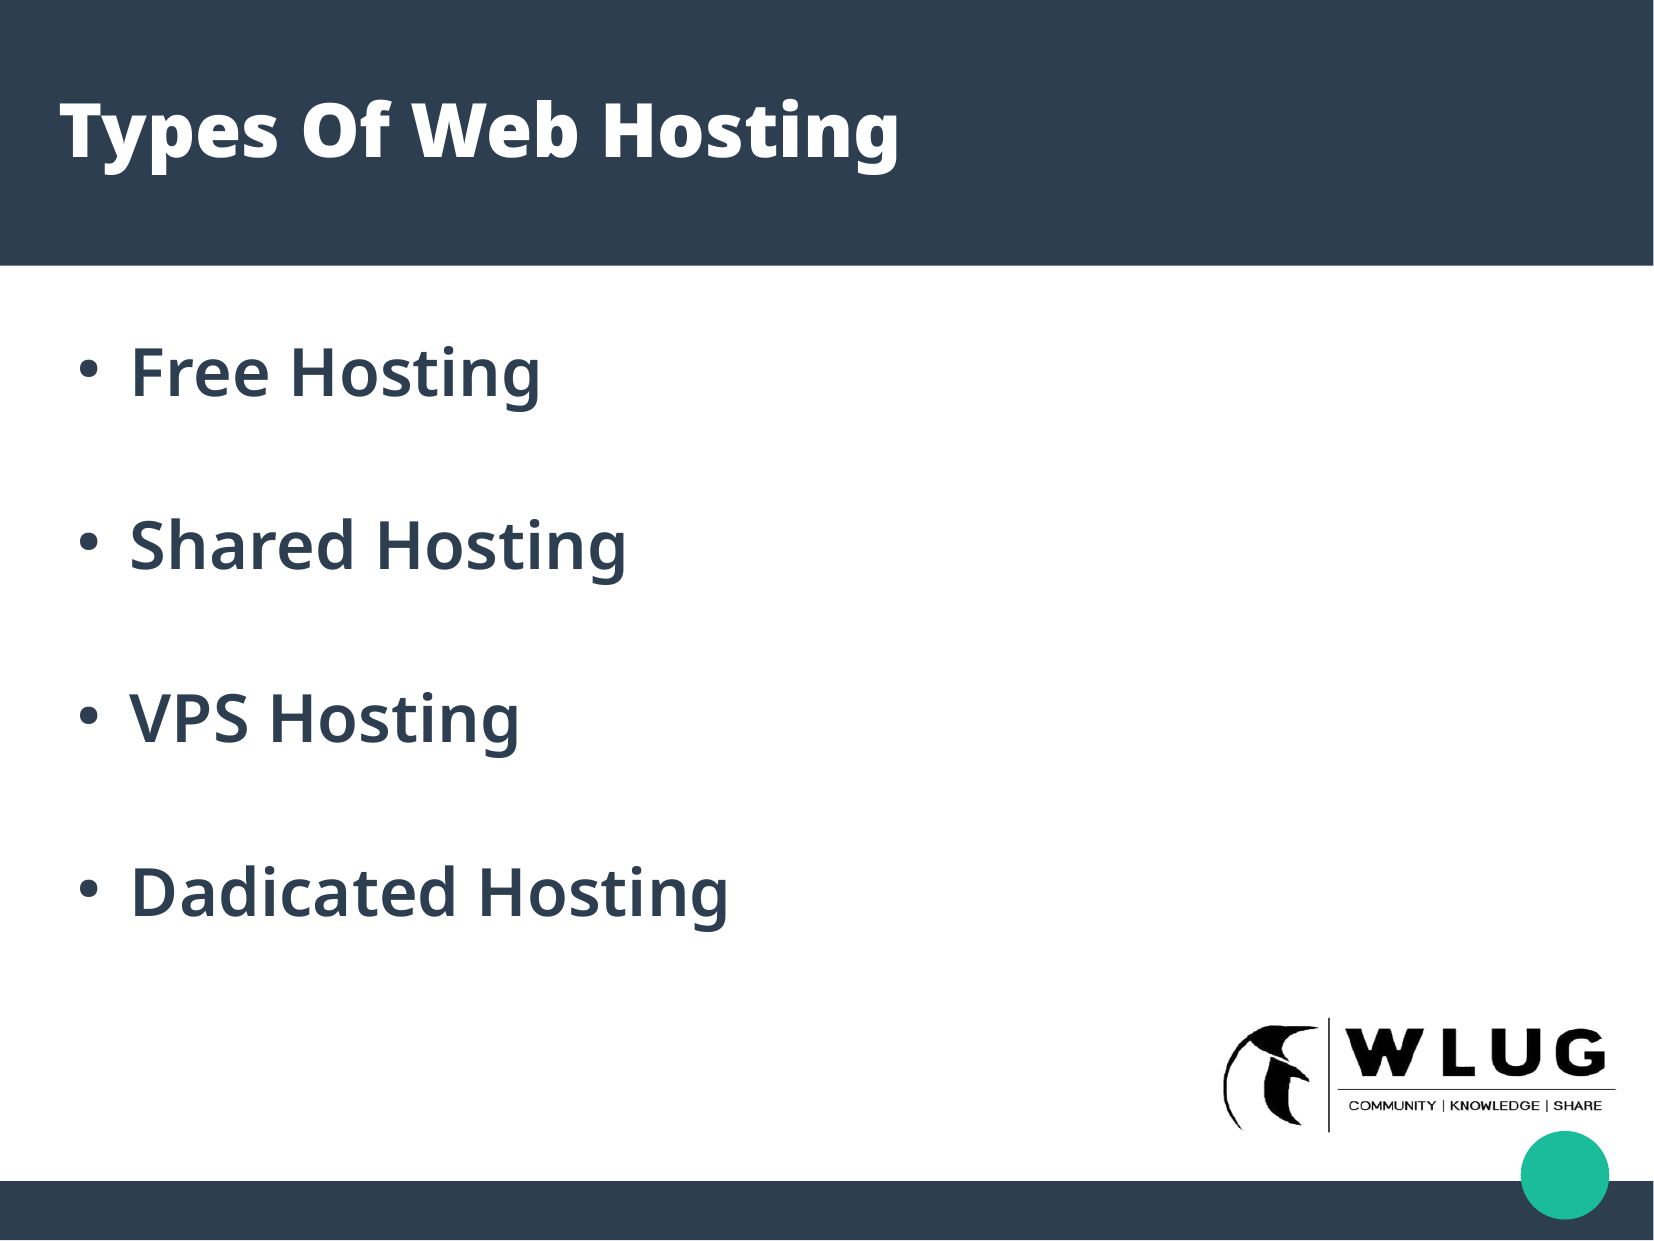

# Types Of Web Hosting
Free Hosting
Shared Hosting
VPS Hosting
Dadicated Hosting